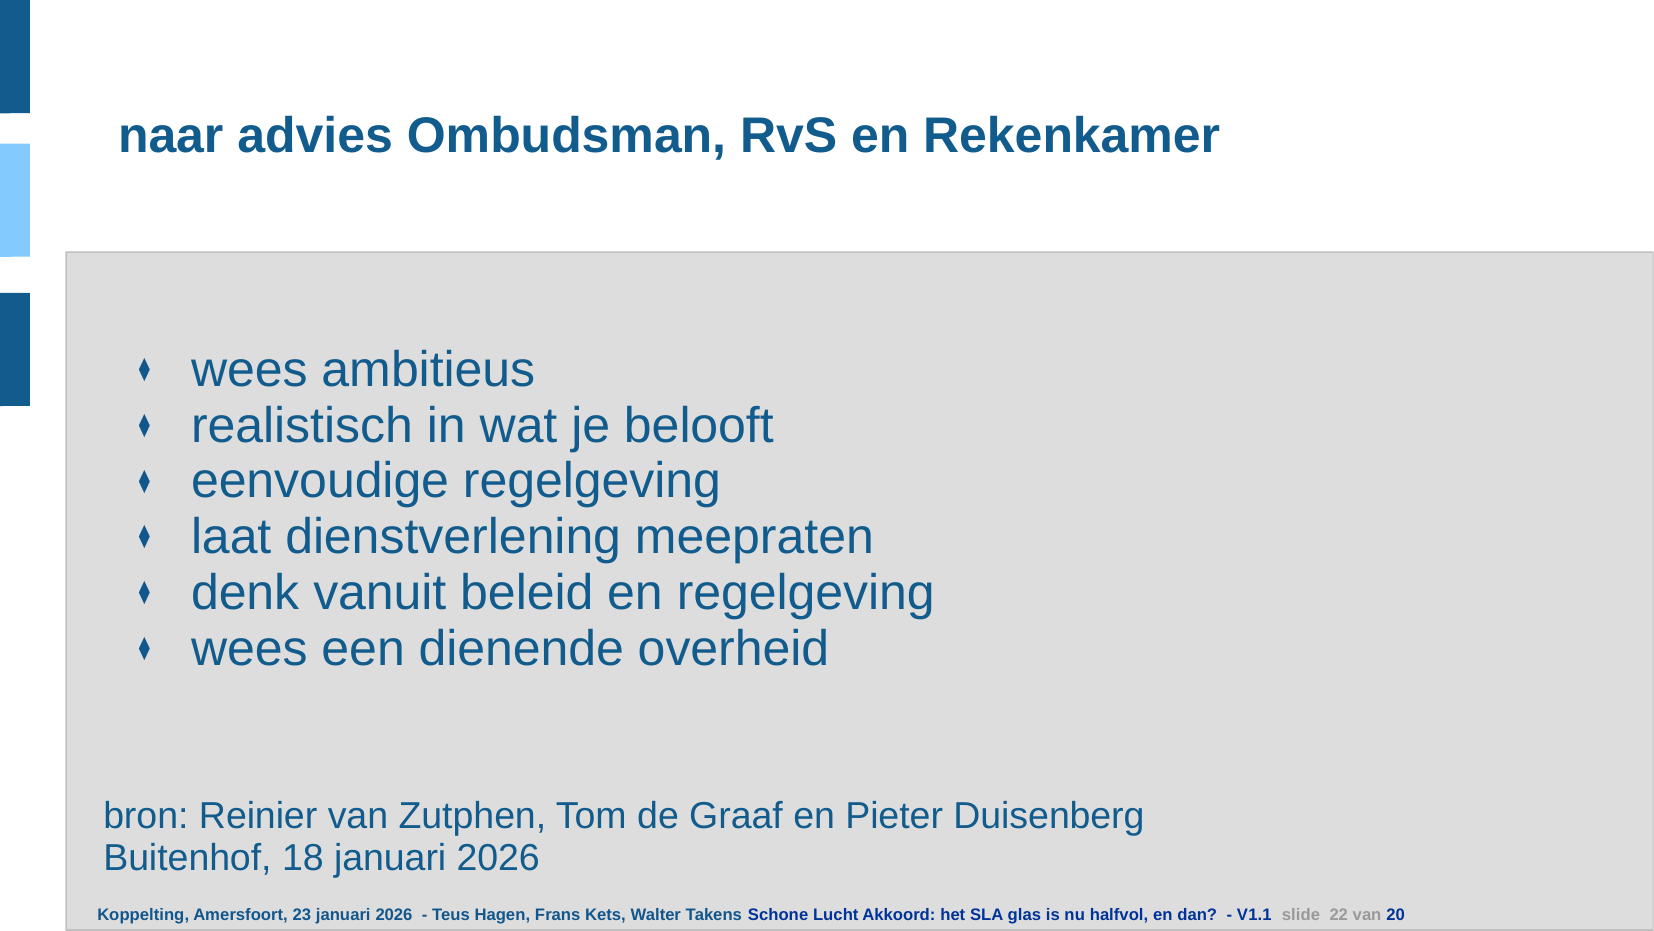

# naar advies Ombudsman, RvS en Rekenkamer
wees ambitieus
realistisch in wat je belooft
eenvoudige regelgeving
laat dienstverlening meepraten
denk vanuit beleid en regelgeving
wees een dienende overheid
bron: Reinier van Zutphen, Tom de Graaf en Pieter Duisenberg
Buitenhof, 18 januari 2026